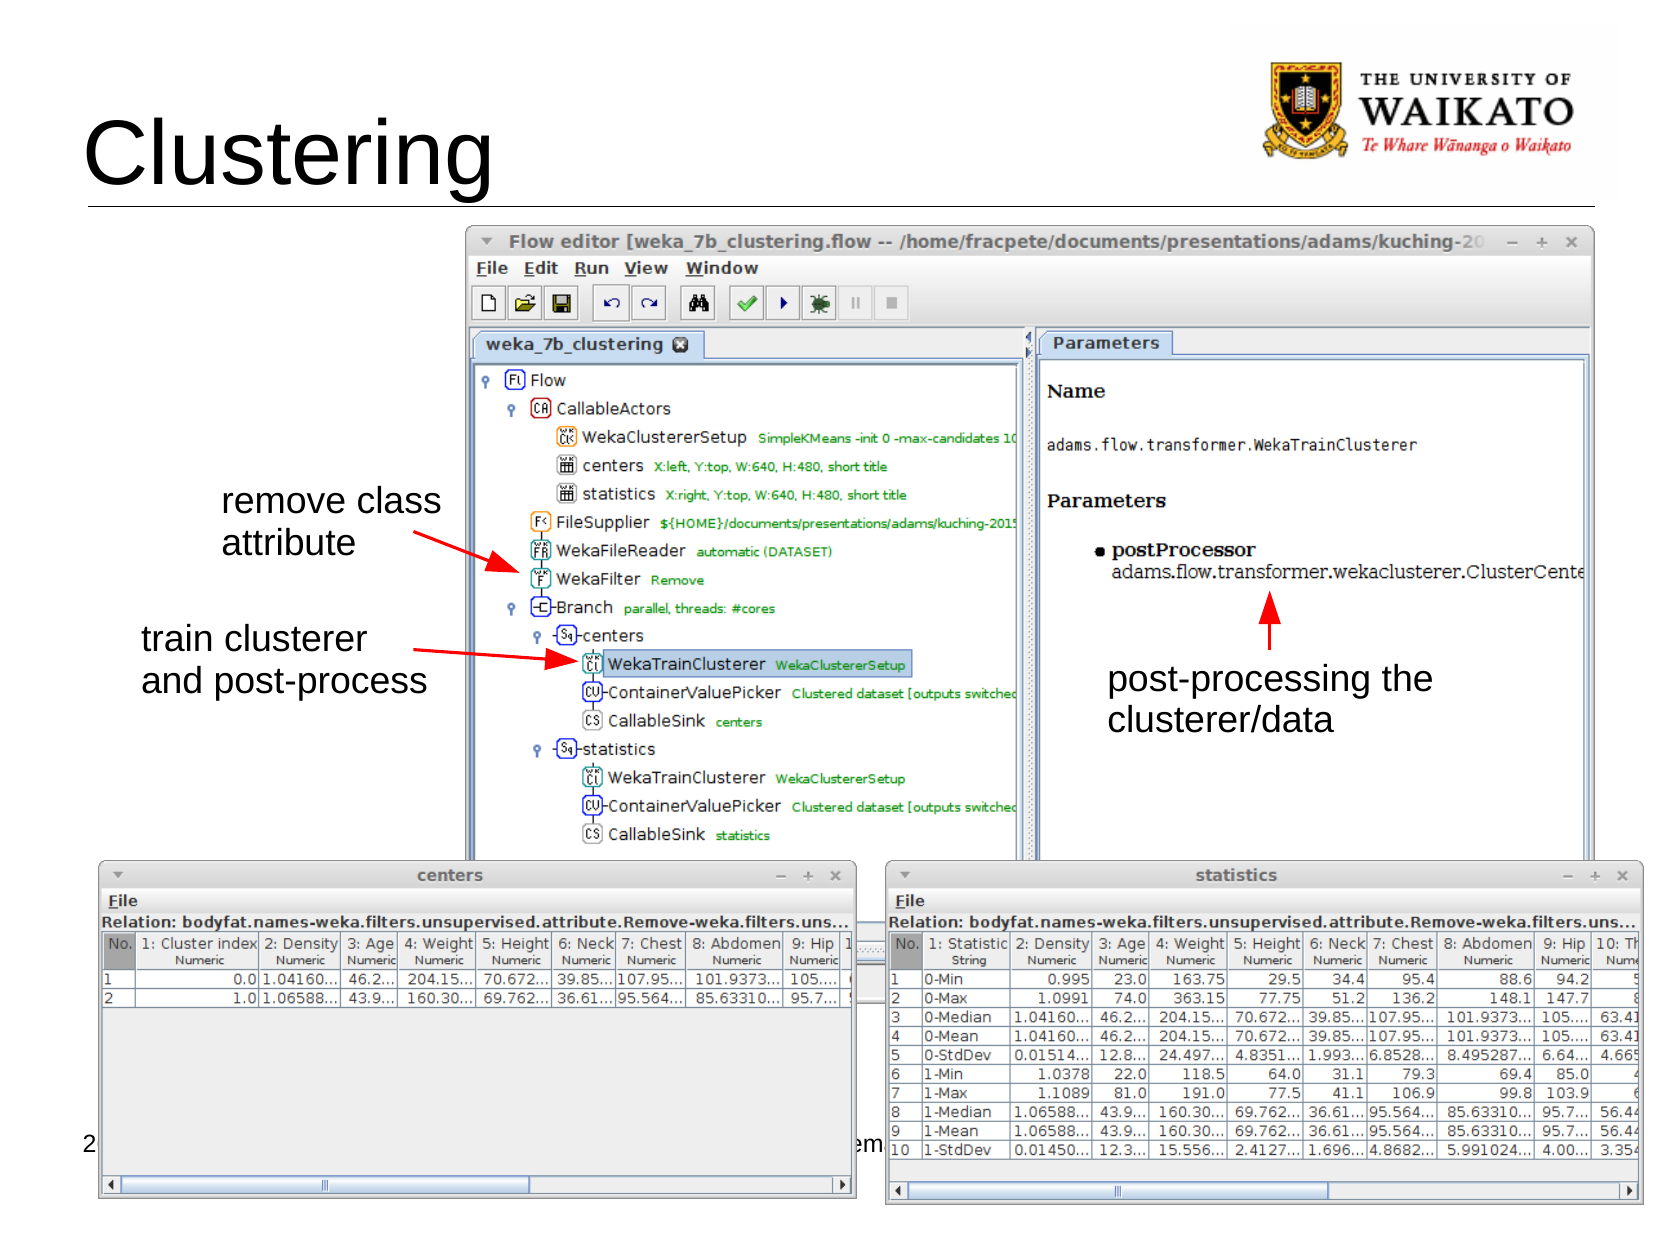

# Clustering
remove class
attribute
train clusterer
and post-process
post-processing the
clusterer/data
26 & 27 Nov 2015
Peter Reutemann
20